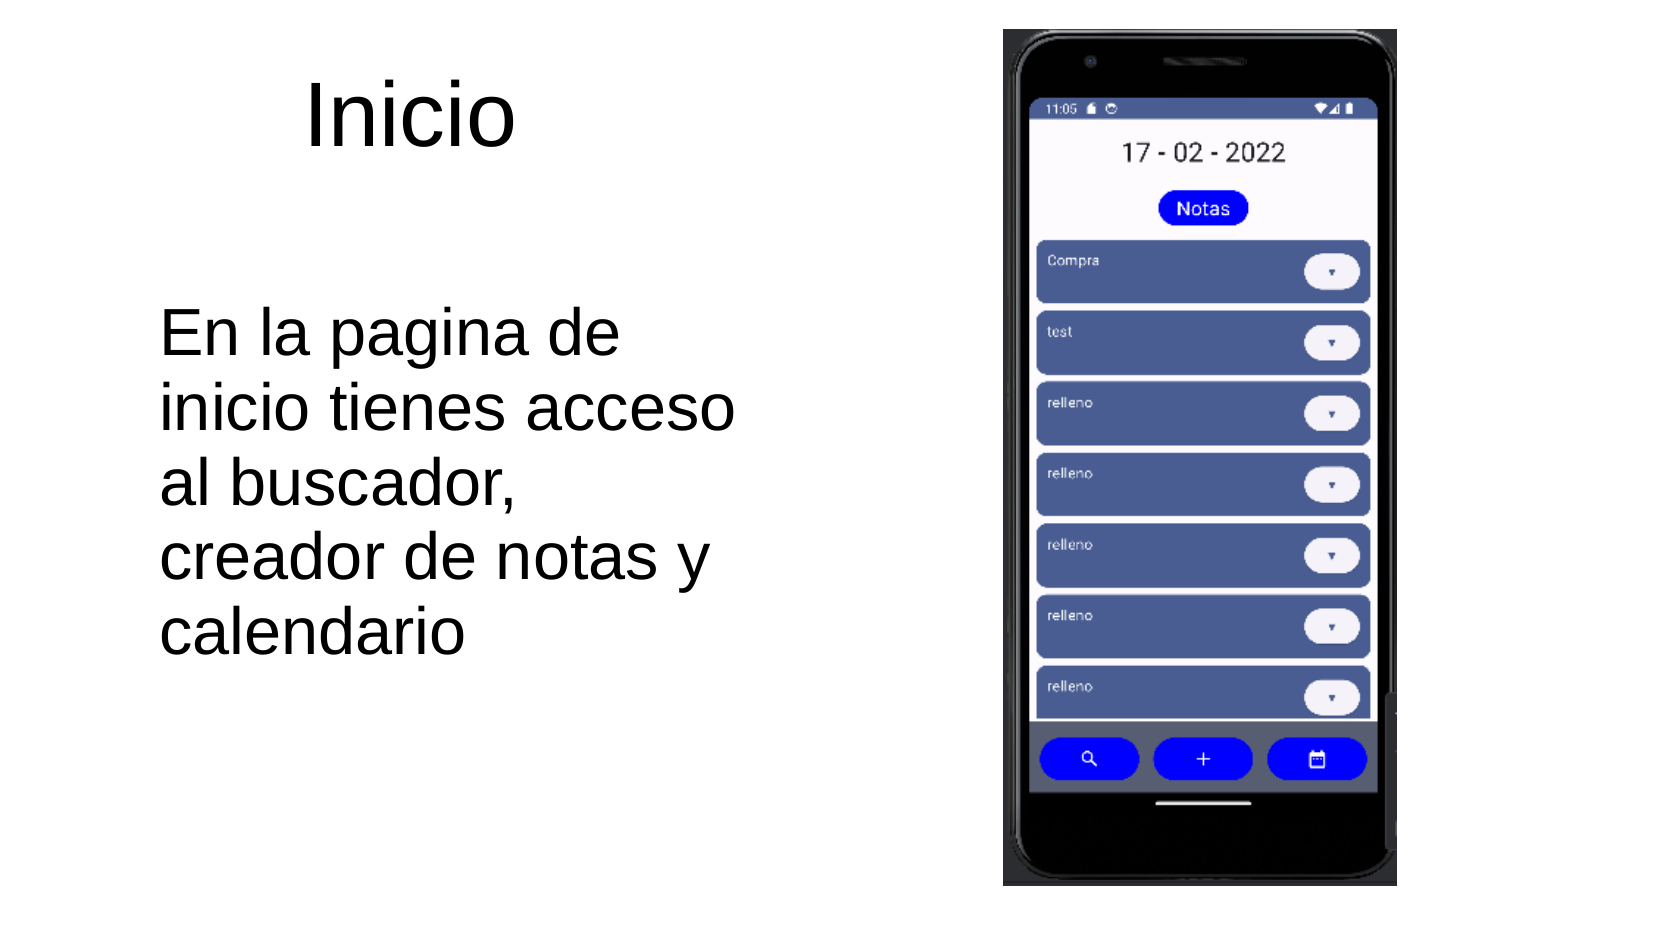

# Inicio
En la pagina de inicio tienes acceso al buscador, creador de notas y calendario